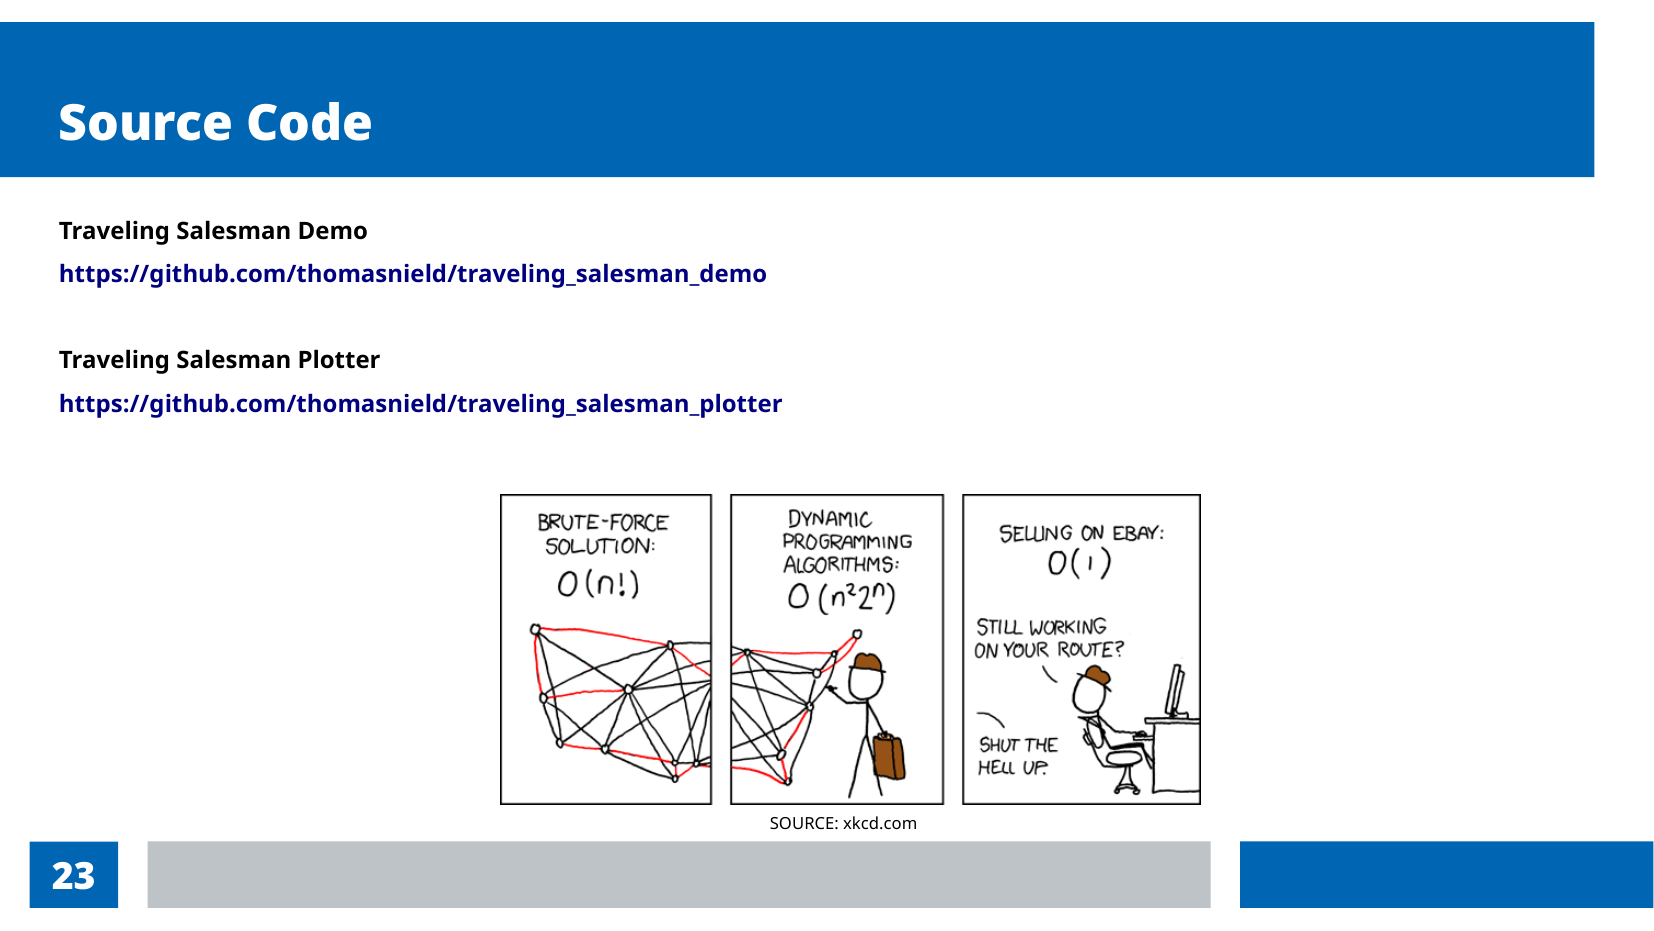

# Source Code
Traveling Salesman Demo
https://github.com/thomasnield/traveling_salesman_demo
Traveling Salesman Plotter
https://github.com/thomasnield/traveling_salesman_plotter
SOURCE: xkcd.com
23